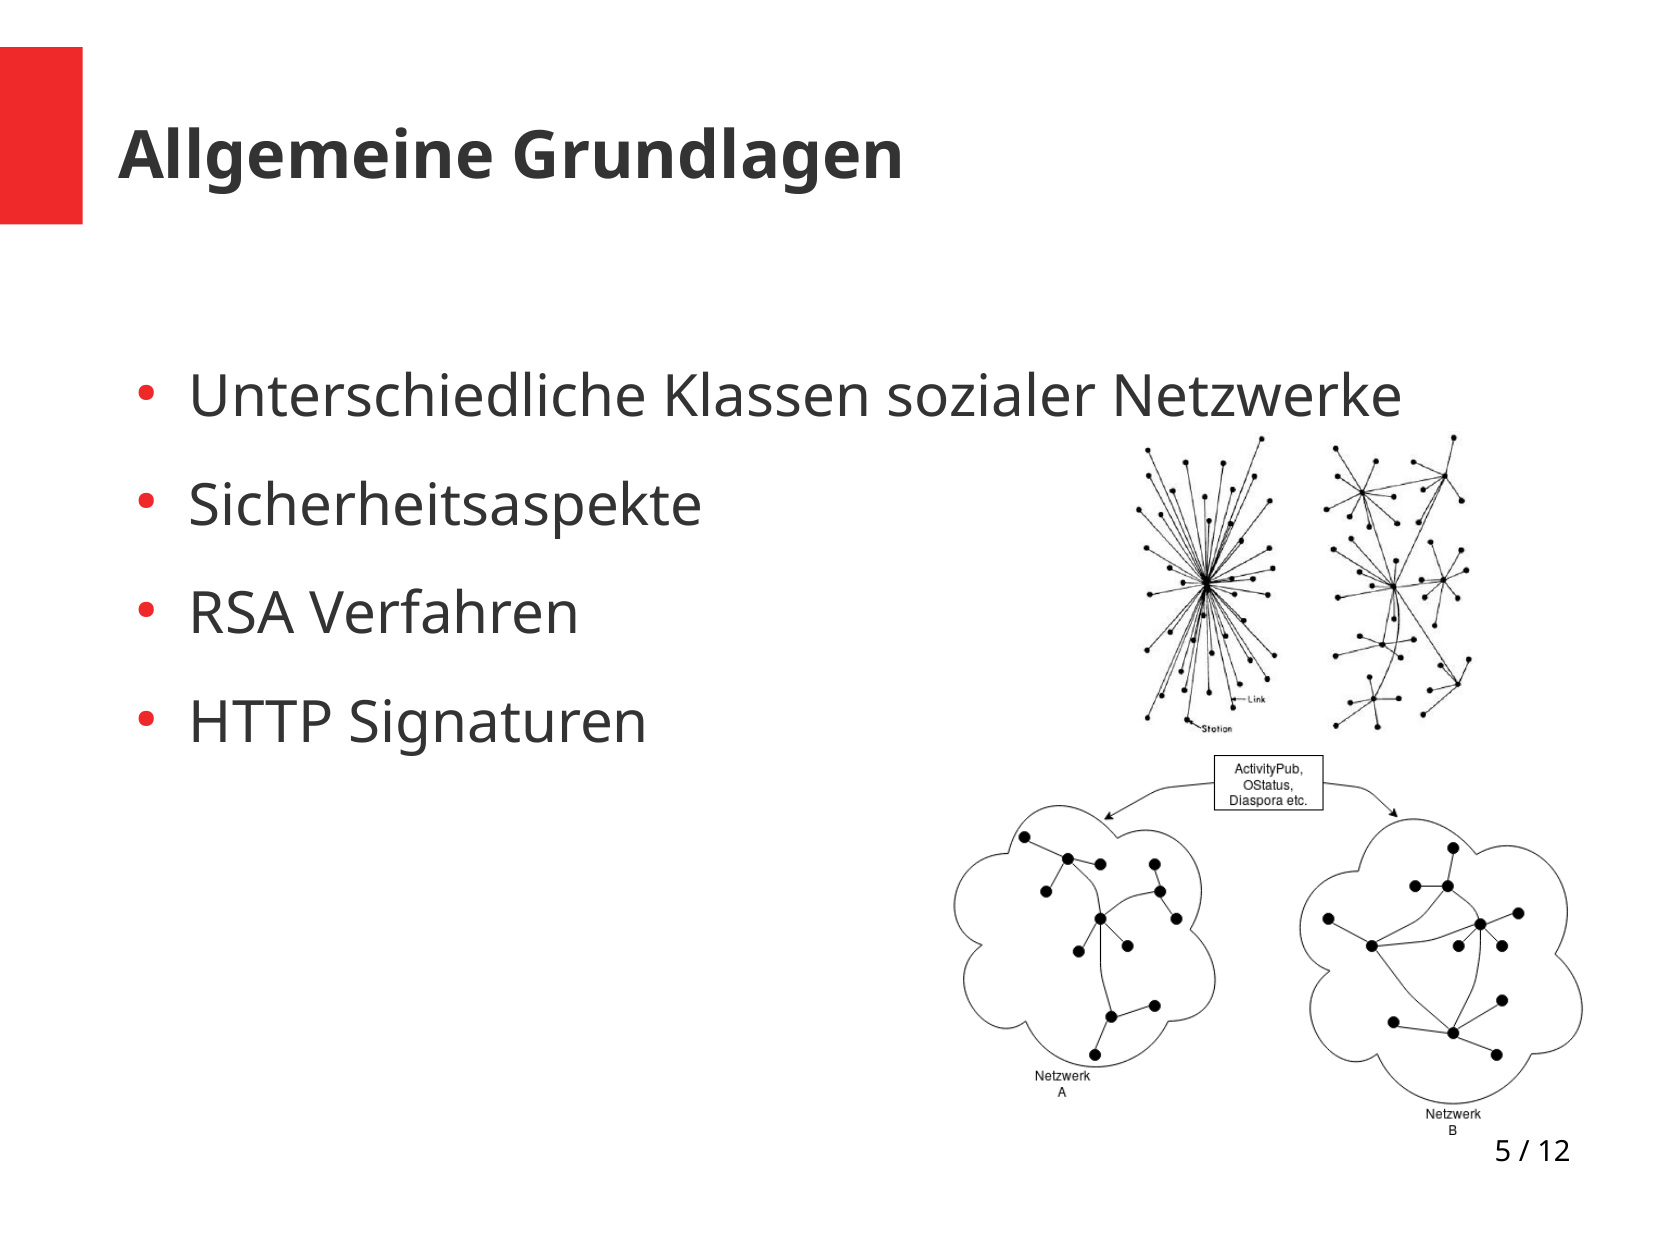

# Allgemeine Grundlagen
Unterschiedliche Klassen sozialer Netzwerke
Sicherheitsaspekte
RSA Verfahren
HTTP Signaturen
5